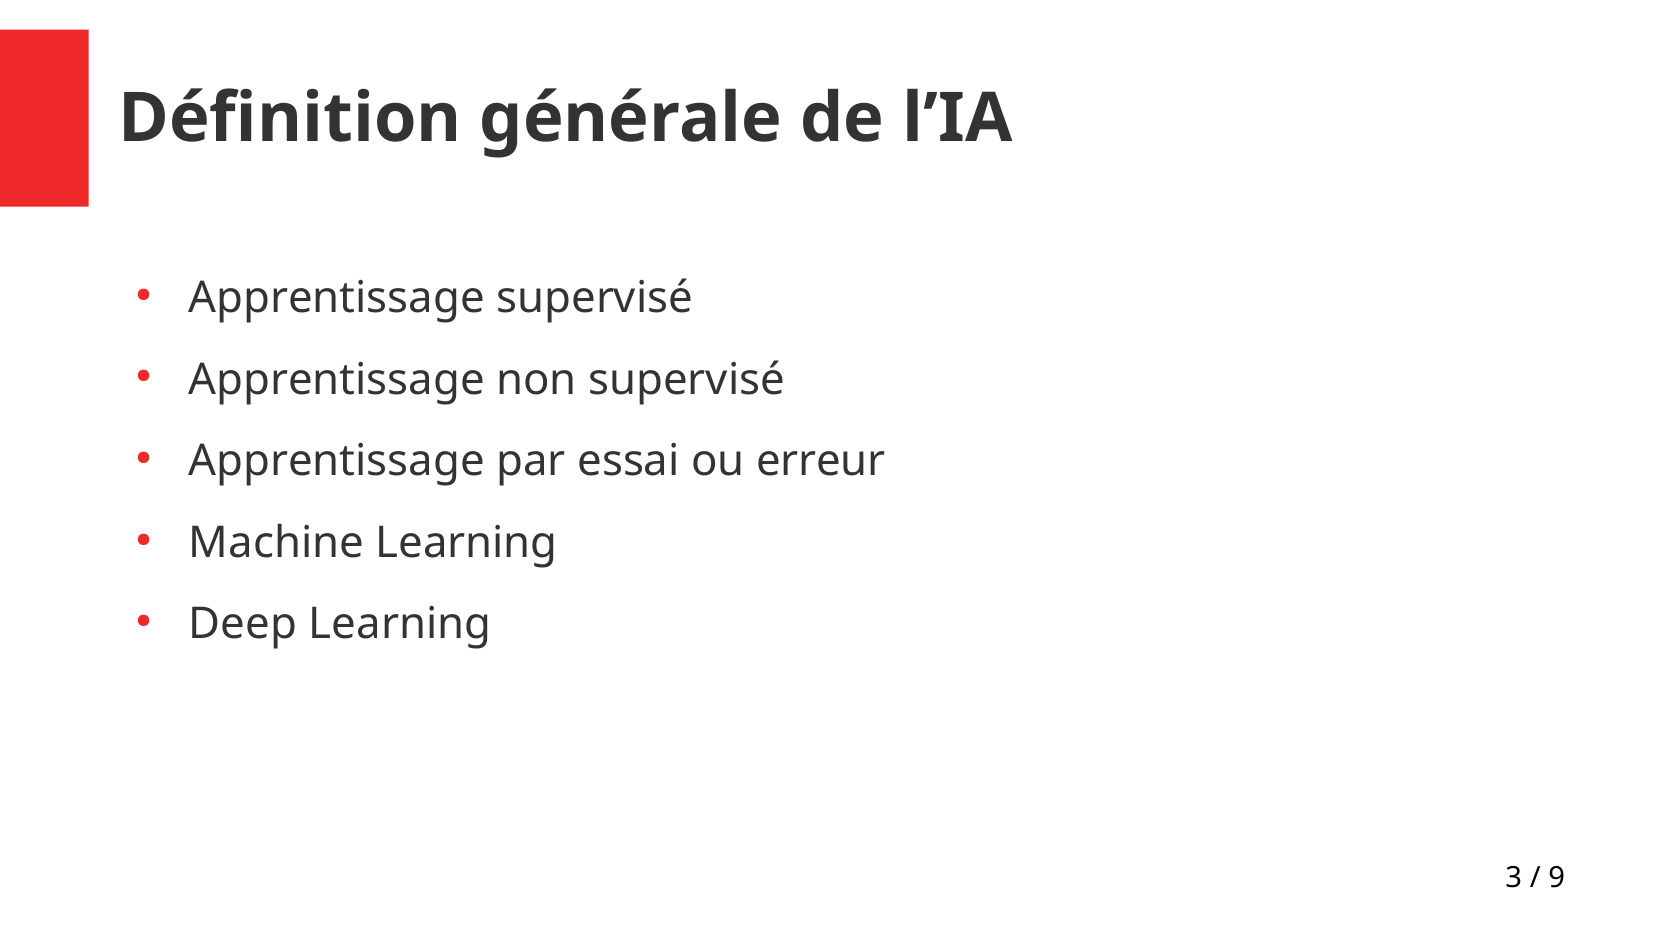

# Définition générale de l’IA
Apprentissage supervisé
Apprentissage non supervisé
Apprentissage par essai ou erreur
Machine Learning
Deep Learning
3